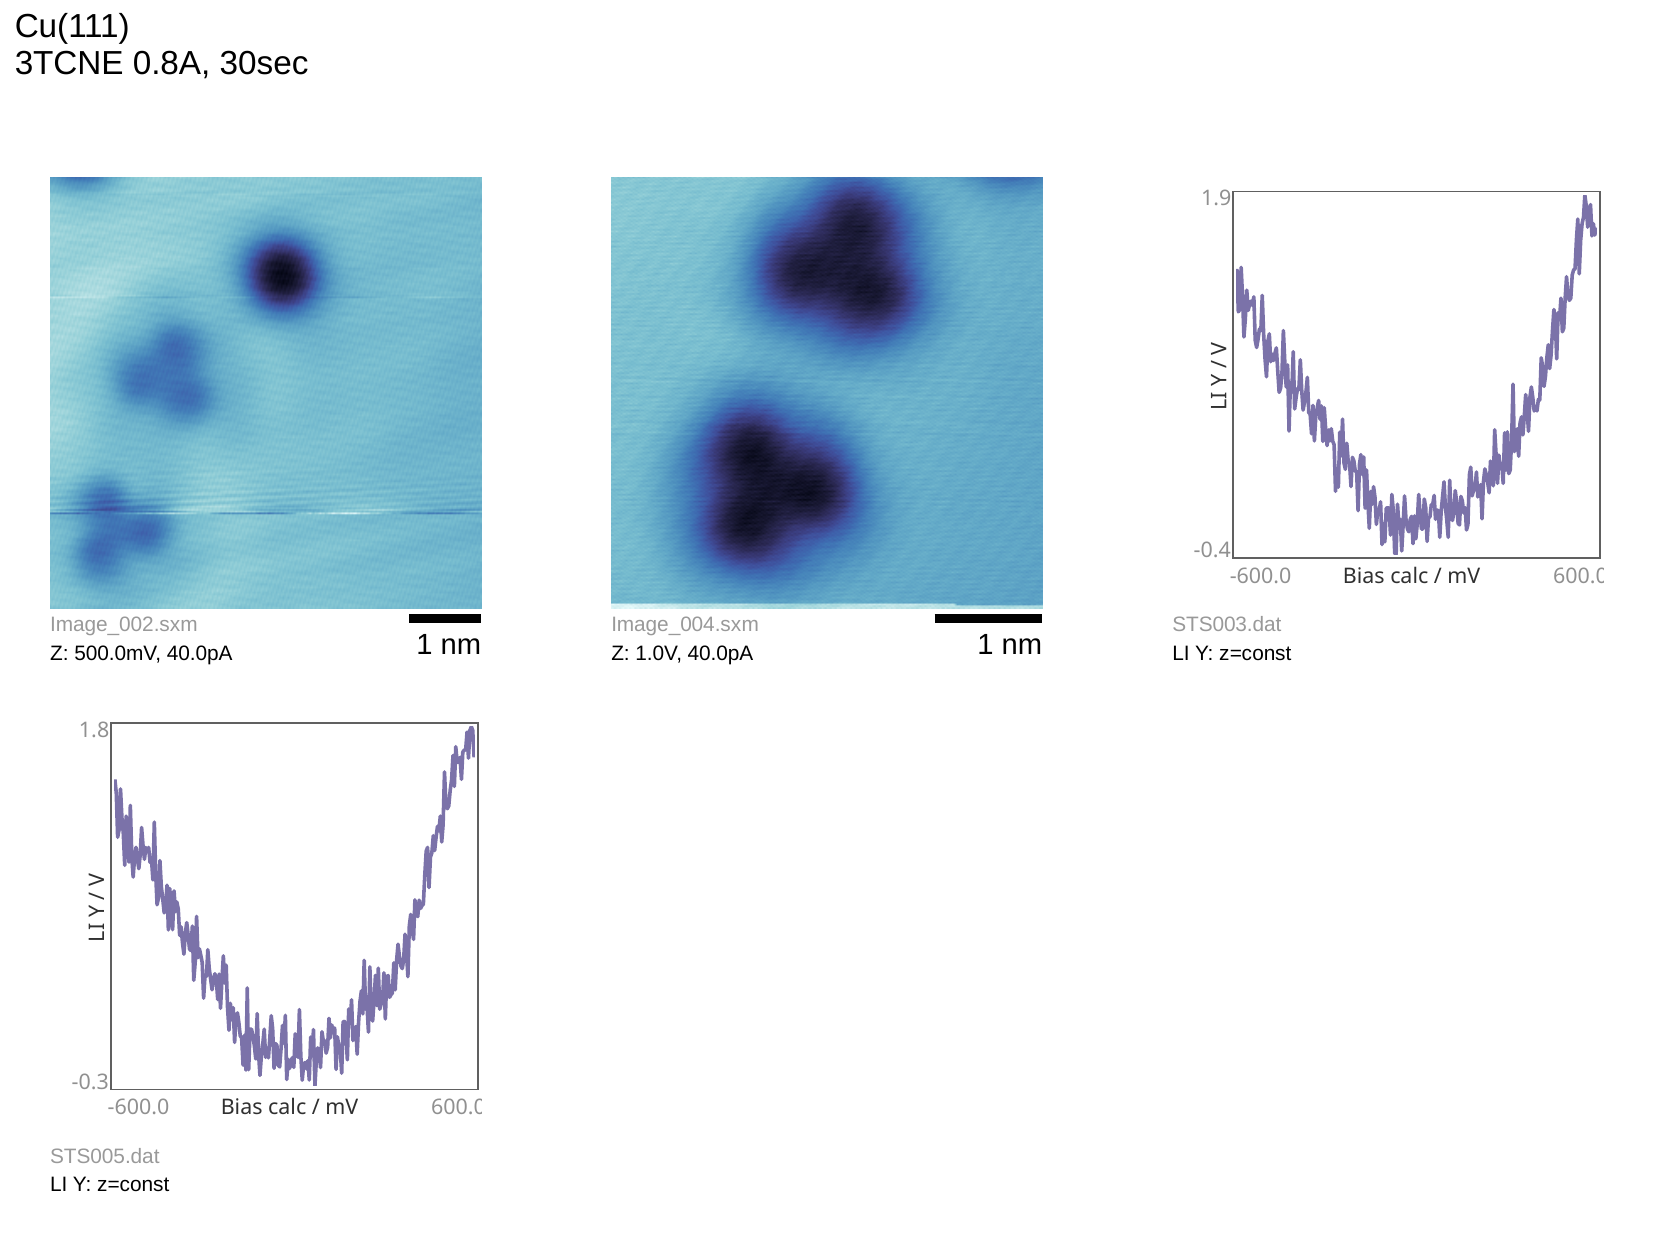

Cu(111)
3TCNE 0.8A, 30sec
Image_002.sxm
Z: 500.0mV, 40.0pA
1 nm
Image_004.sxm
Z: 1.0V, 40.0pA
1 nm
STS003.dat
LI Y: z=const
STS005.dat
LI Y: z=const